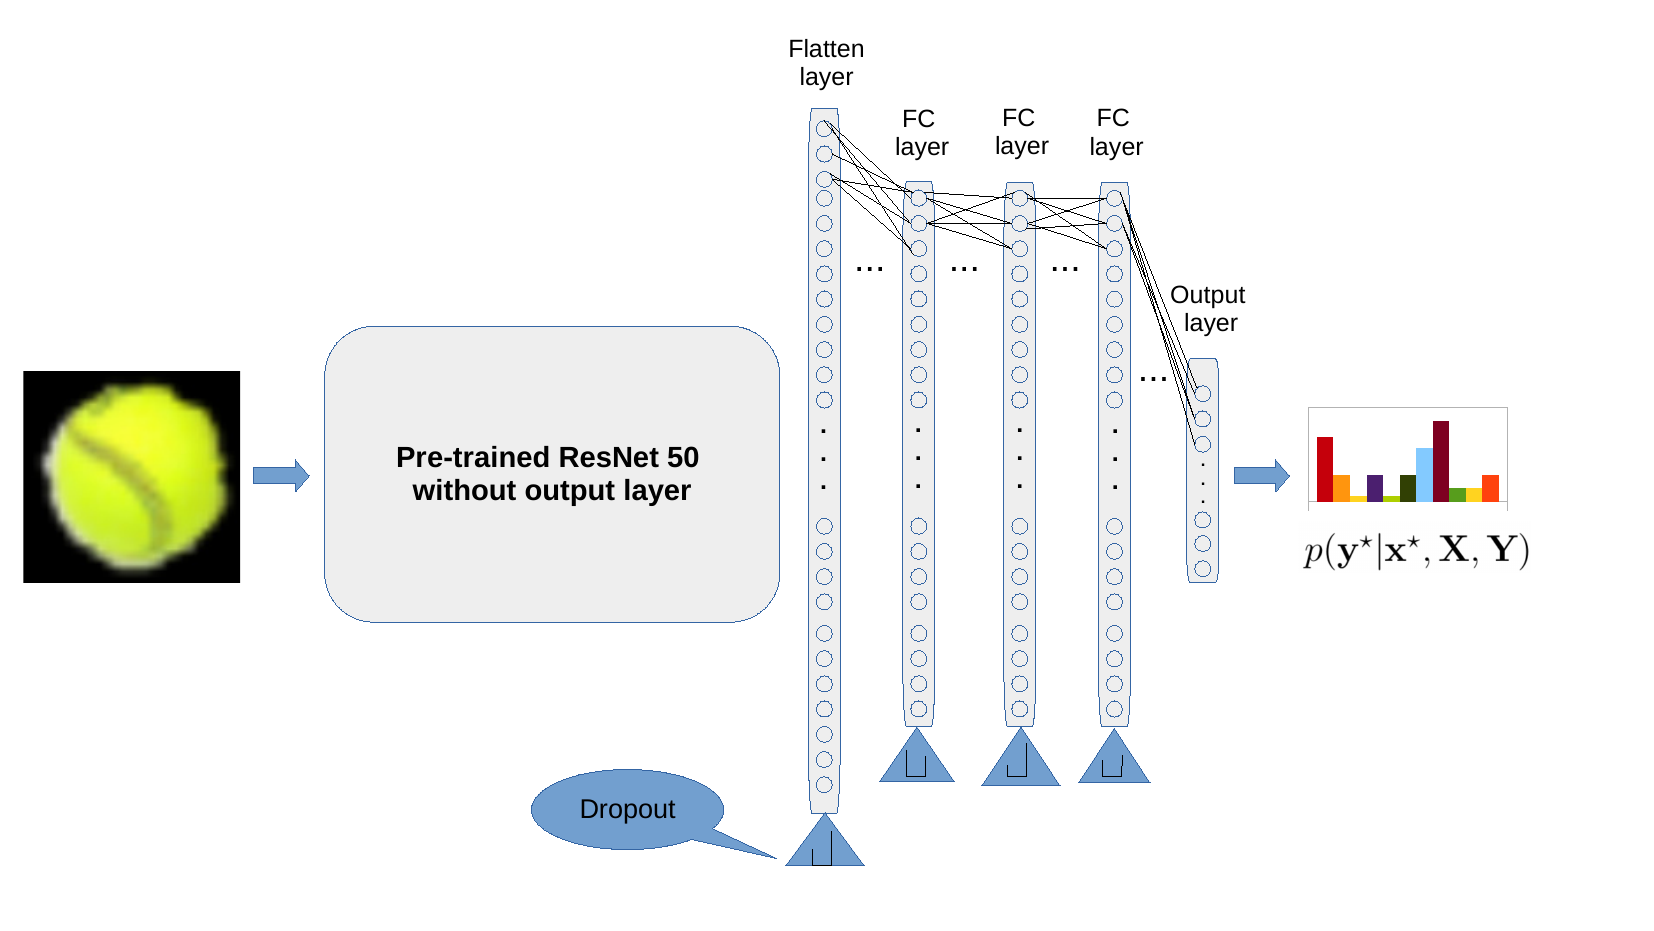

Flatten layer
FC
layer
FC
layer
FC
layer
...
...
...
Output
layer
Pre-trained ResNet 50
without output layer
...
...
...
...
...
### Chart
| Category | | | Column 3 | | | | | | | | |
|---|---|---|---|---|---|---|---|---|---|---|---|
| | 0.24 | 0.1 | 0.02 | 0.1 | 0.02 | 0.1 | 0.2 | 0.3 | 0.05 | 0.05 | 0.1 |
...
Dropout